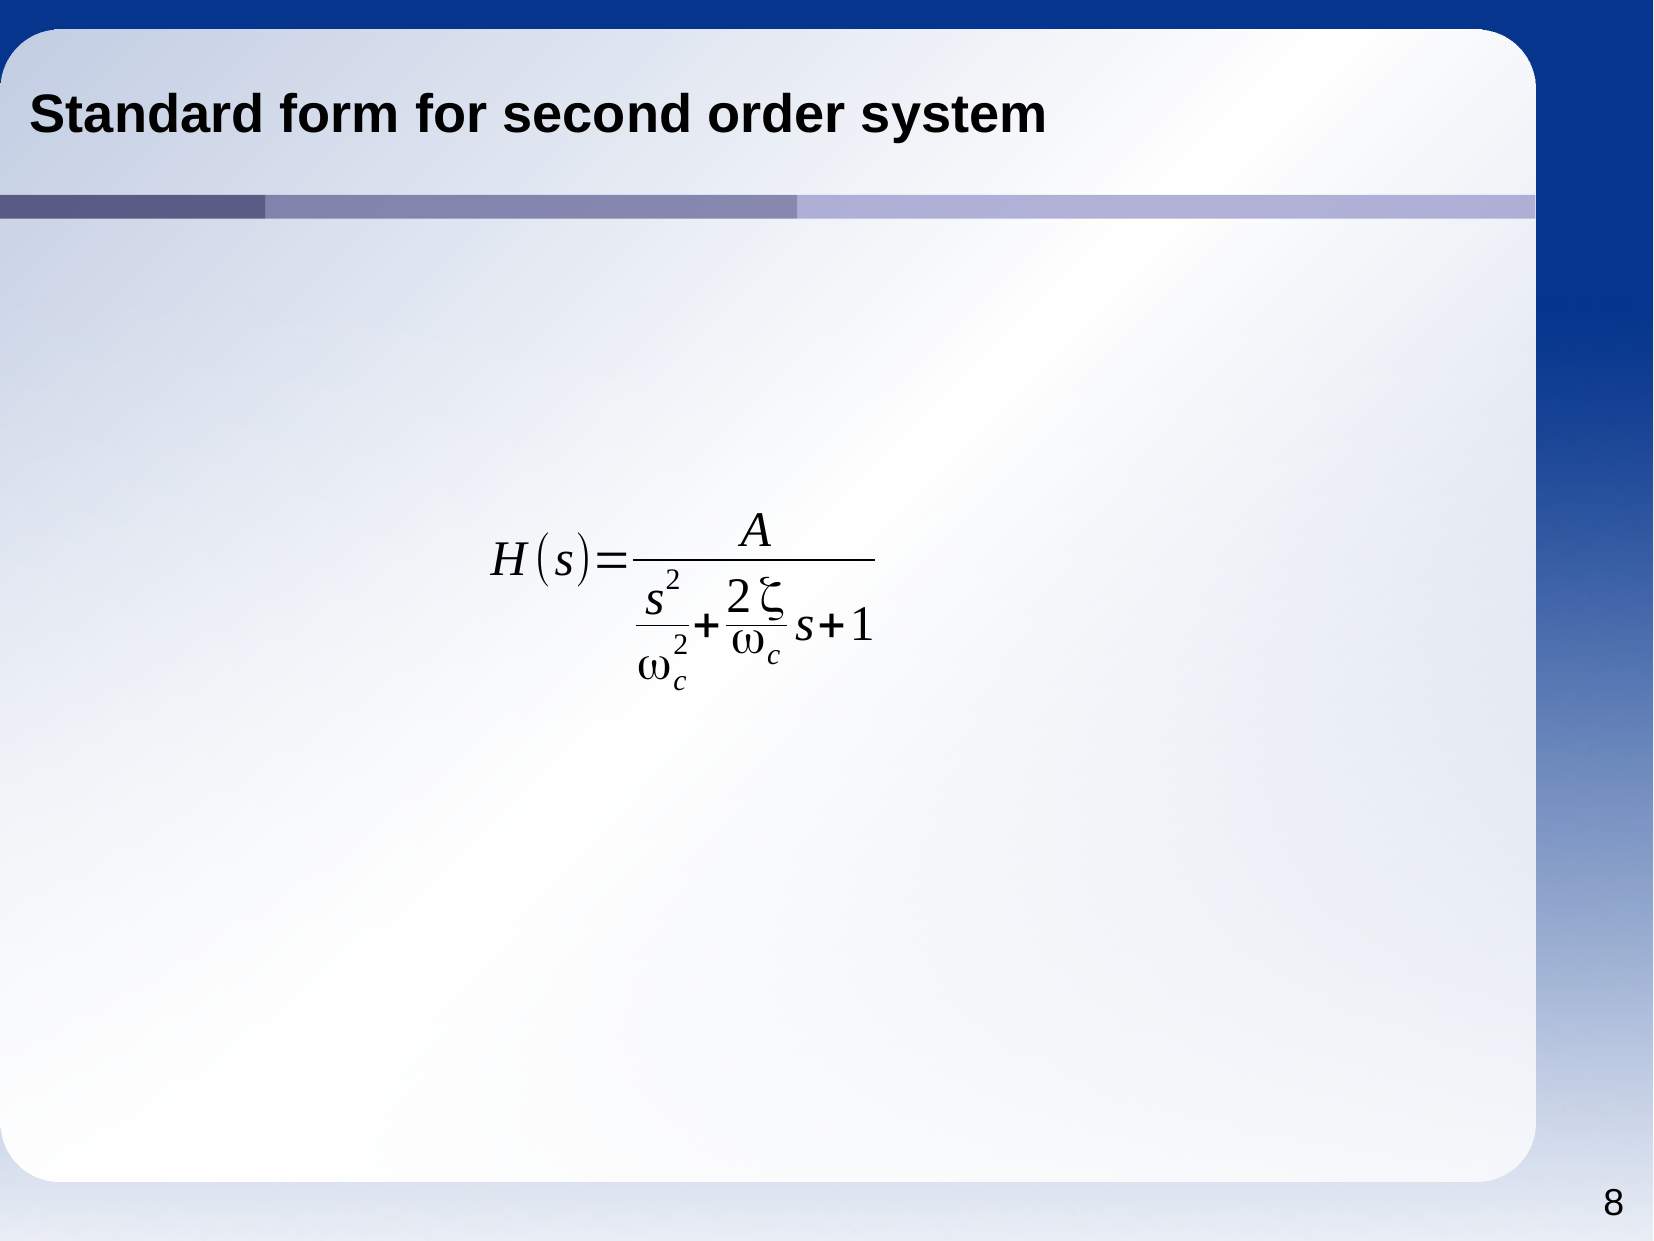

# Standard form for second order system
8